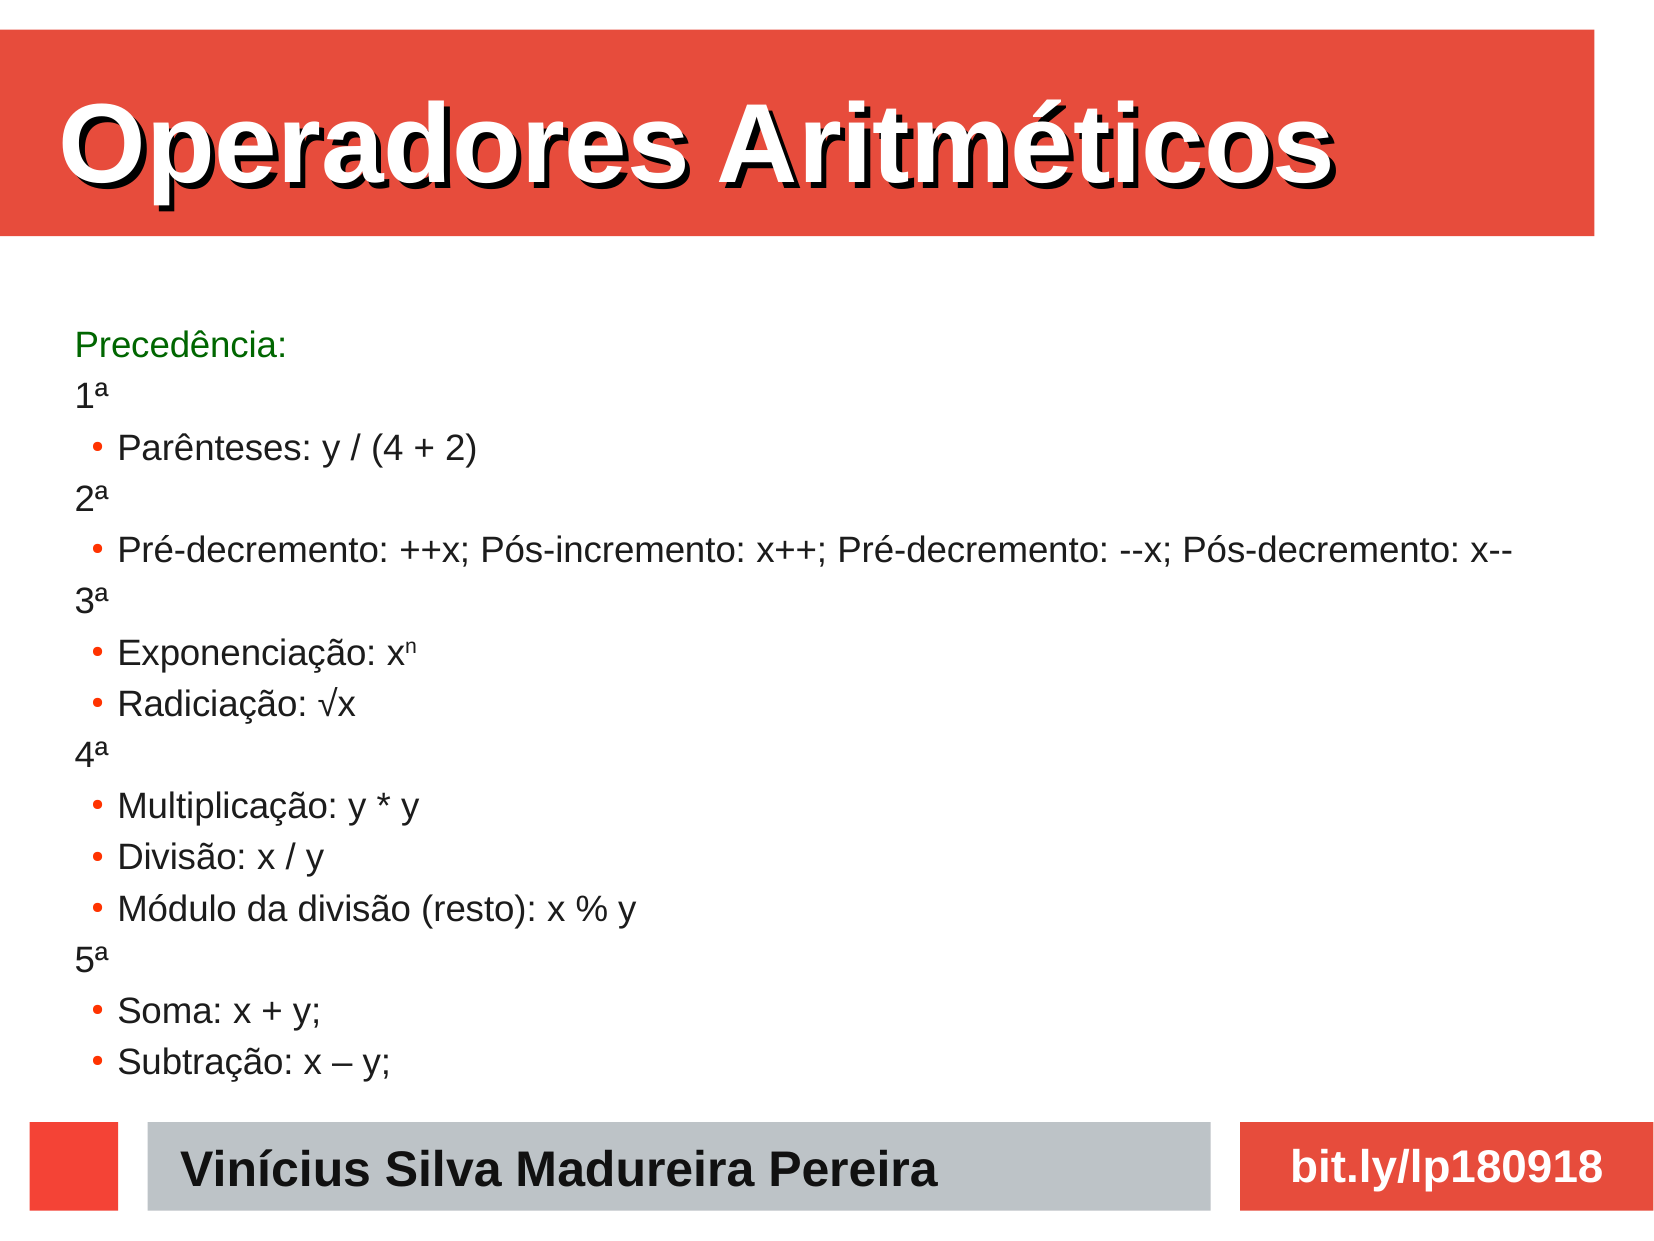

# Operadores Aritméticos
Precedência:
1ª
 Parênteses: y / (4 + 2)
2ª
 Pré-decremento: ++x; Pós-incremento: x++; Pré-decremento: --x; Pós-decremento: x--
3ª
 Exponenciação: xn
 Radiciação: √x
4ª
 Multiplicação: y * y
 Divisão: x / y
 Módulo da divisão (resto): x % y
5ª
 Soma: x + y;
 Subtração: x – y;
Vinícius Silva Madureira Pereira
bit.ly/lp180918